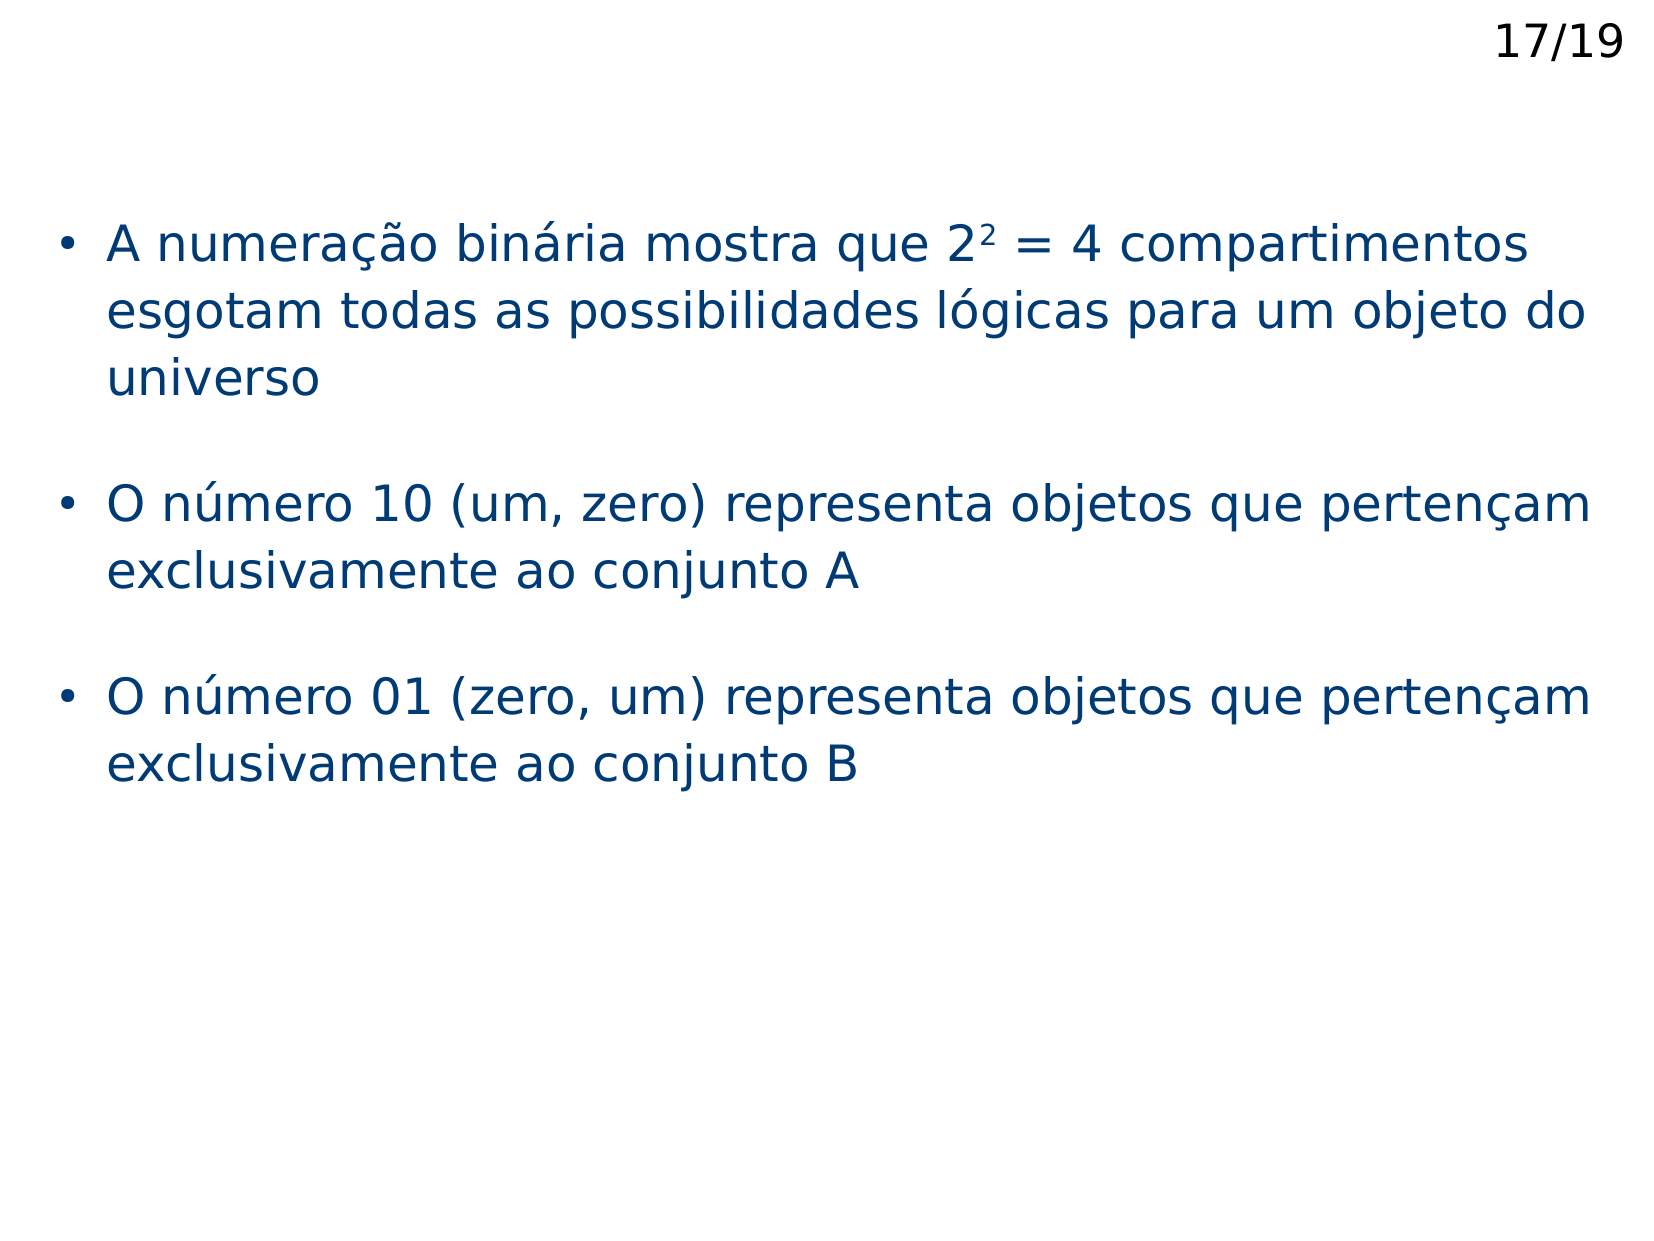

17
#
A numeração binária mostra que 22 = 4 compartimentos esgotam todas as possibilidades lógicas para um objeto do universo
O número 10 (um, zero) representa objetos que pertençam exclusivamente ao conjunto A
O número 01 (zero, um) representa objetos que pertençam exclusivamente ao conjunto B